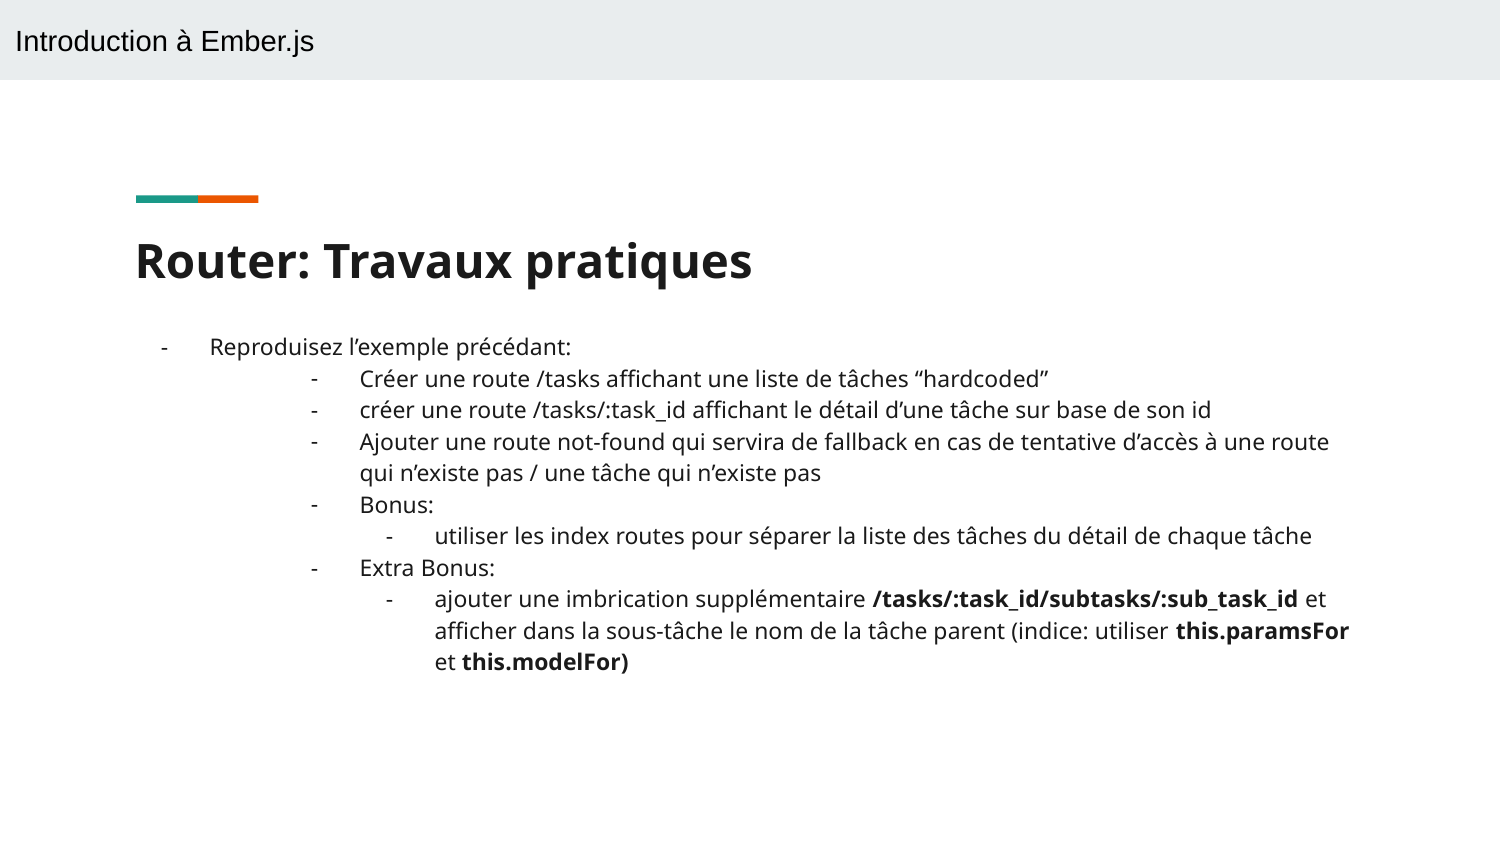

# Router: Travaux pratiques
Reproduisez l’exemple précédant:
Créer une route /tasks affichant une liste de tâches “hardcoded”
créer une route /tasks/:task_id affichant le détail d’une tâche sur base de son id
Ajouter une route not-found qui servira de fallback en cas de tentative d’accès à une route qui n’existe pas / une tâche qui n’existe pas
Bonus:
utiliser les index routes pour séparer la liste des tâches du détail de chaque tâche
Extra Bonus:
ajouter une imbrication supplémentaire /tasks/:task_id/subtasks/:sub_task_id et afficher dans la sous-tâche le nom de la tâche parent (indice: utiliser this.paramsFor et this.modelFor)